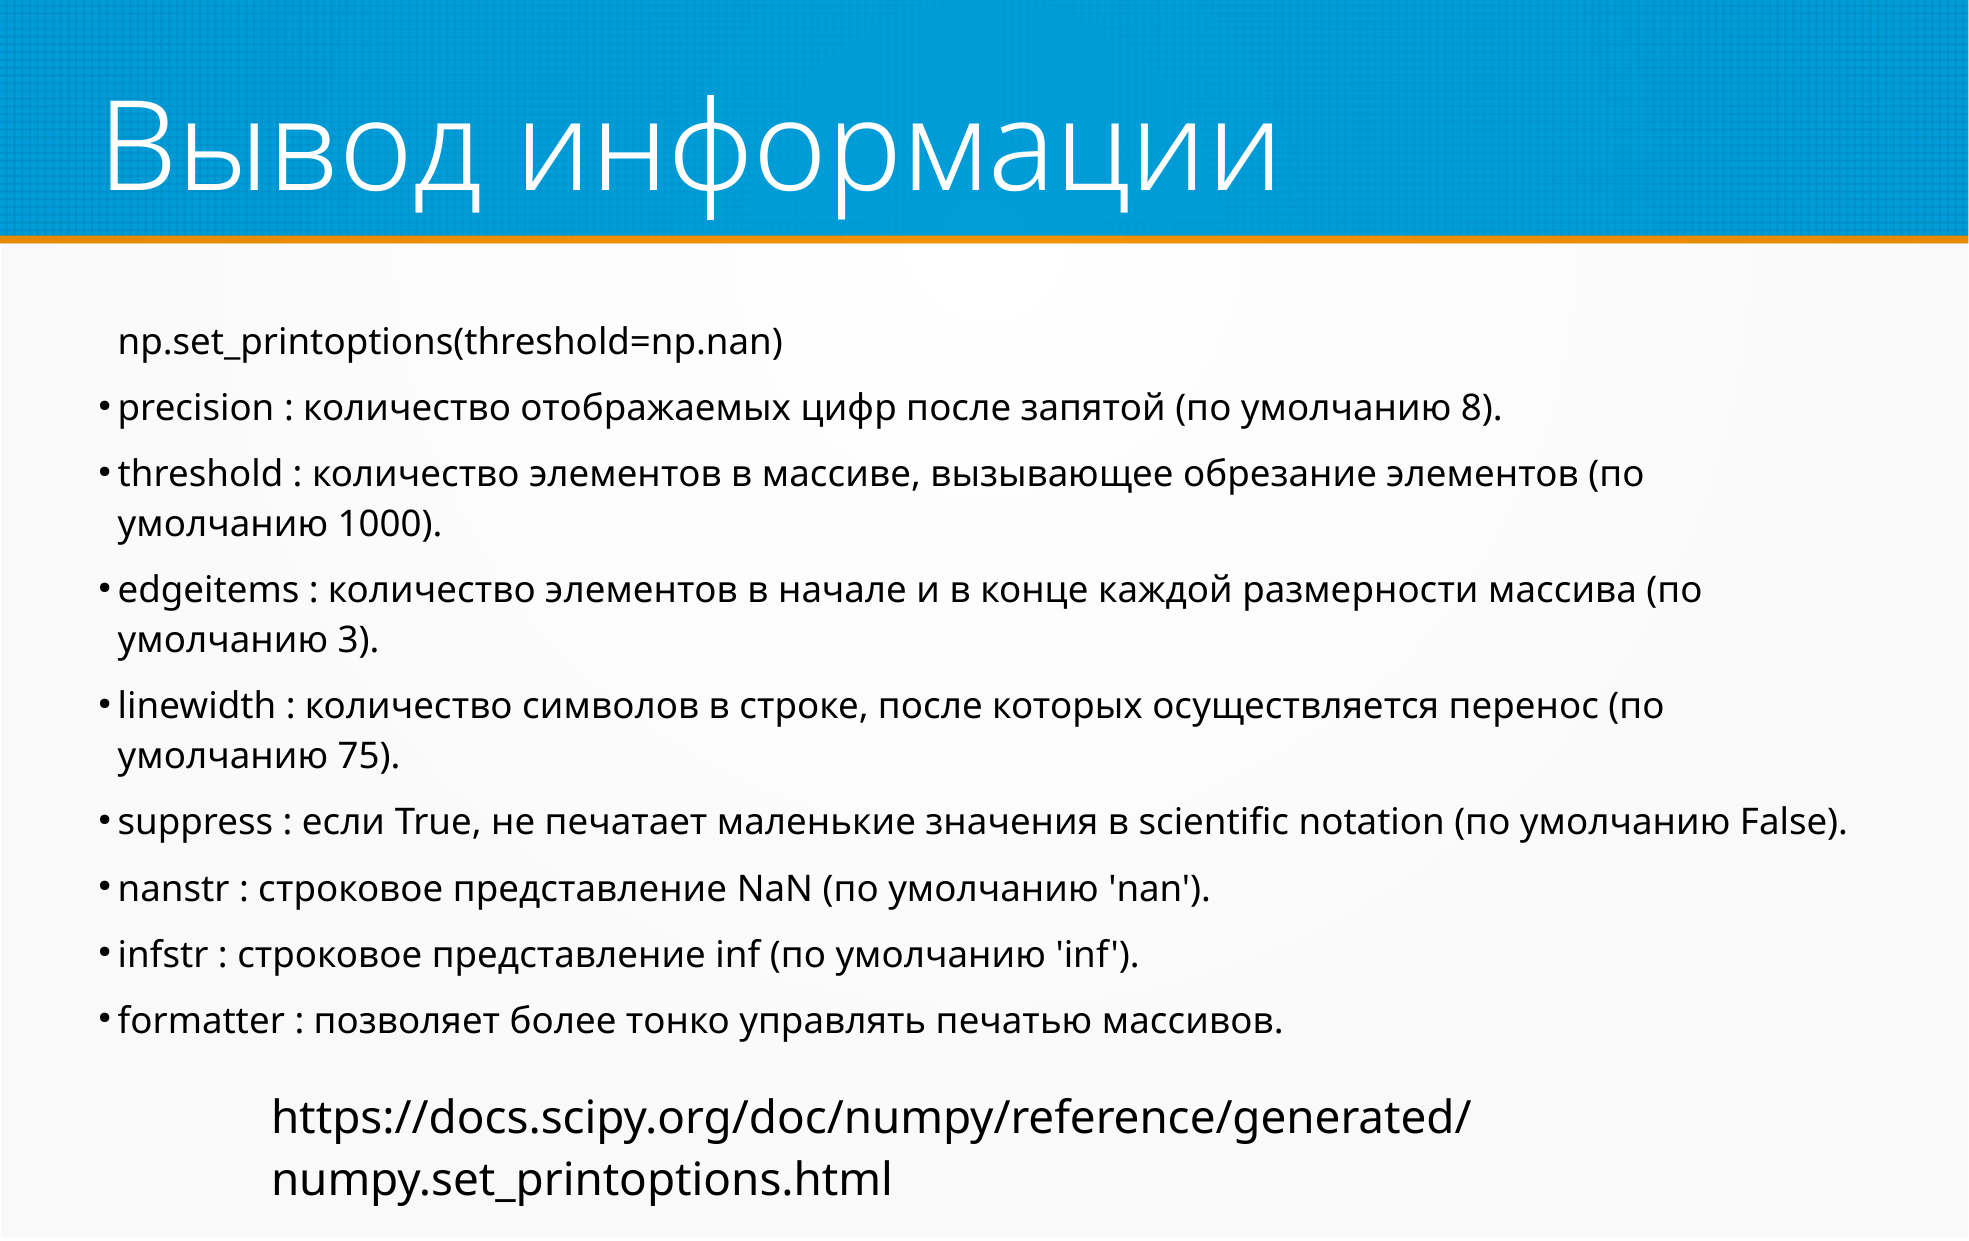

# Вывод информации
np.set_printoptions(threshold=np.nan)
precision : количество отображаемых цифр после запятой (по умолчанию 8).
threshold : количество элементов в массиве, вызывающее обрезание элементов (по умолчанию 1000).
edgeitems : количество элементов в начале и в конце каждой размерности массива (по умолчанию 3).
linewidth : количество символов в строке, после которых осуществляется перенос (по умолчанию 75).
suppress : если True, не печатает маленькие значения в scientific notation (по умолчанию False).
nanstr : строковое представление NaN (по умолчанию 'nan').
infstr : строковое представление inf (по умолчанию 'inf').
formatter : позволяет более тонко управлять печатью массивов.
https://docs.scipy.org/doc/numpy/reference/generated/numpy.set_printoptions.html